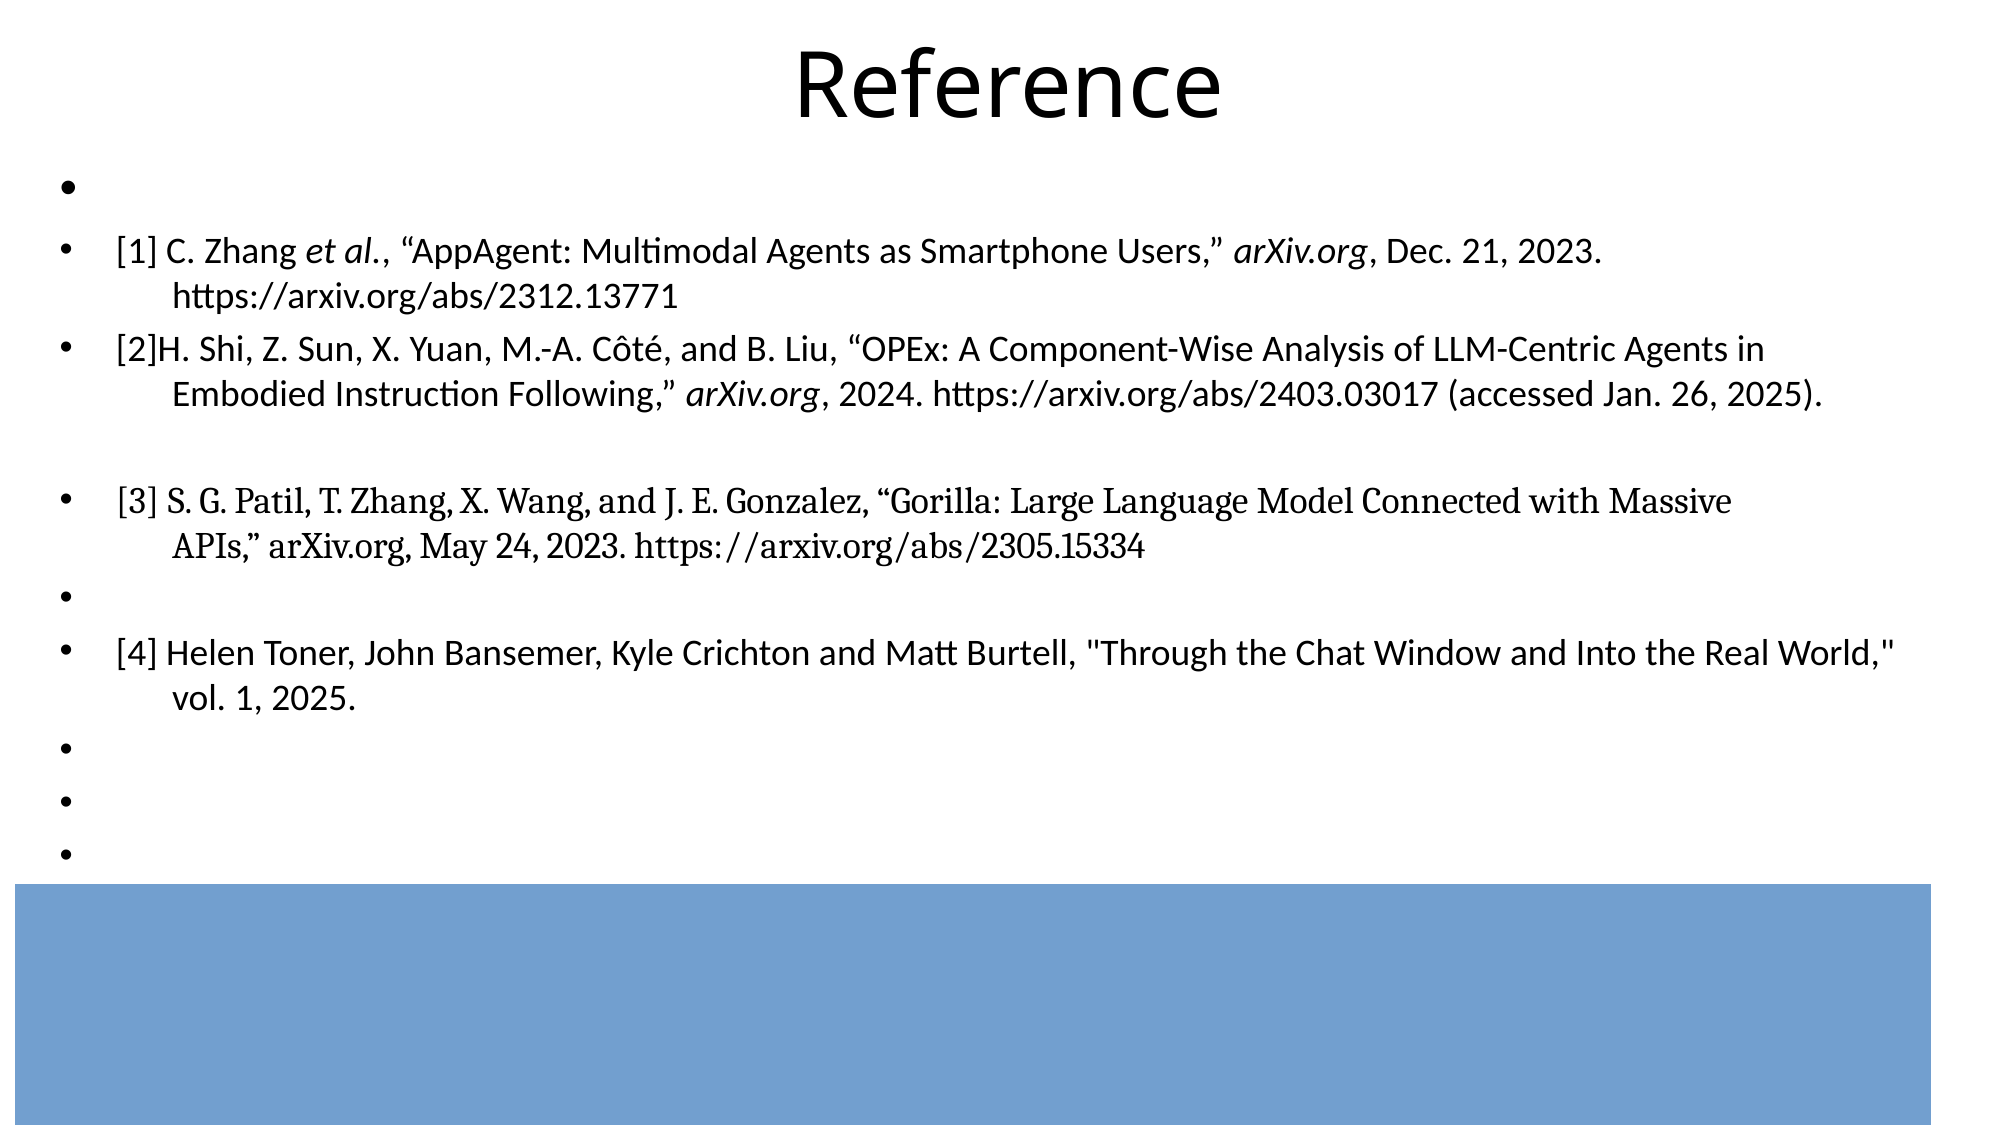

# Reference
[1] C. Zhang et al., “AppAgent: Multimodal Agents as Smartphone Users,” arXiv.org, Dec. 21, 2023. https://arxiv.org/abs/2312.13771
[2]H. Shi, Z. Sun, X. Yuan, M.-A. Côté, and B. Liu, “OPEx: A Component-Wise Analysis of LLM-Centric Agents in Embodied Instruction Following,” arXiv.org, 2024. https://arxiv.org/abs/2403.03017 (accessed Jan. 26, 2025).
[3] S. G. Patil, T. Zhang, X. Wang, and J. E. Gonzalez, “Gorilla: Large Language Model Connected with Massive APIs,” arXiv.org, May 24, 2023. https://arxiv.org/abs/2305.15334
[4] Helen Toner, John Bansemer, Kyle Crichton and Matt Burtell, "Through the Chat Window and Into the Real World," vol. 1, 2025.
| | |
| --- | --- |
IT21800900 | LAKSHAN S.N. | R25-036